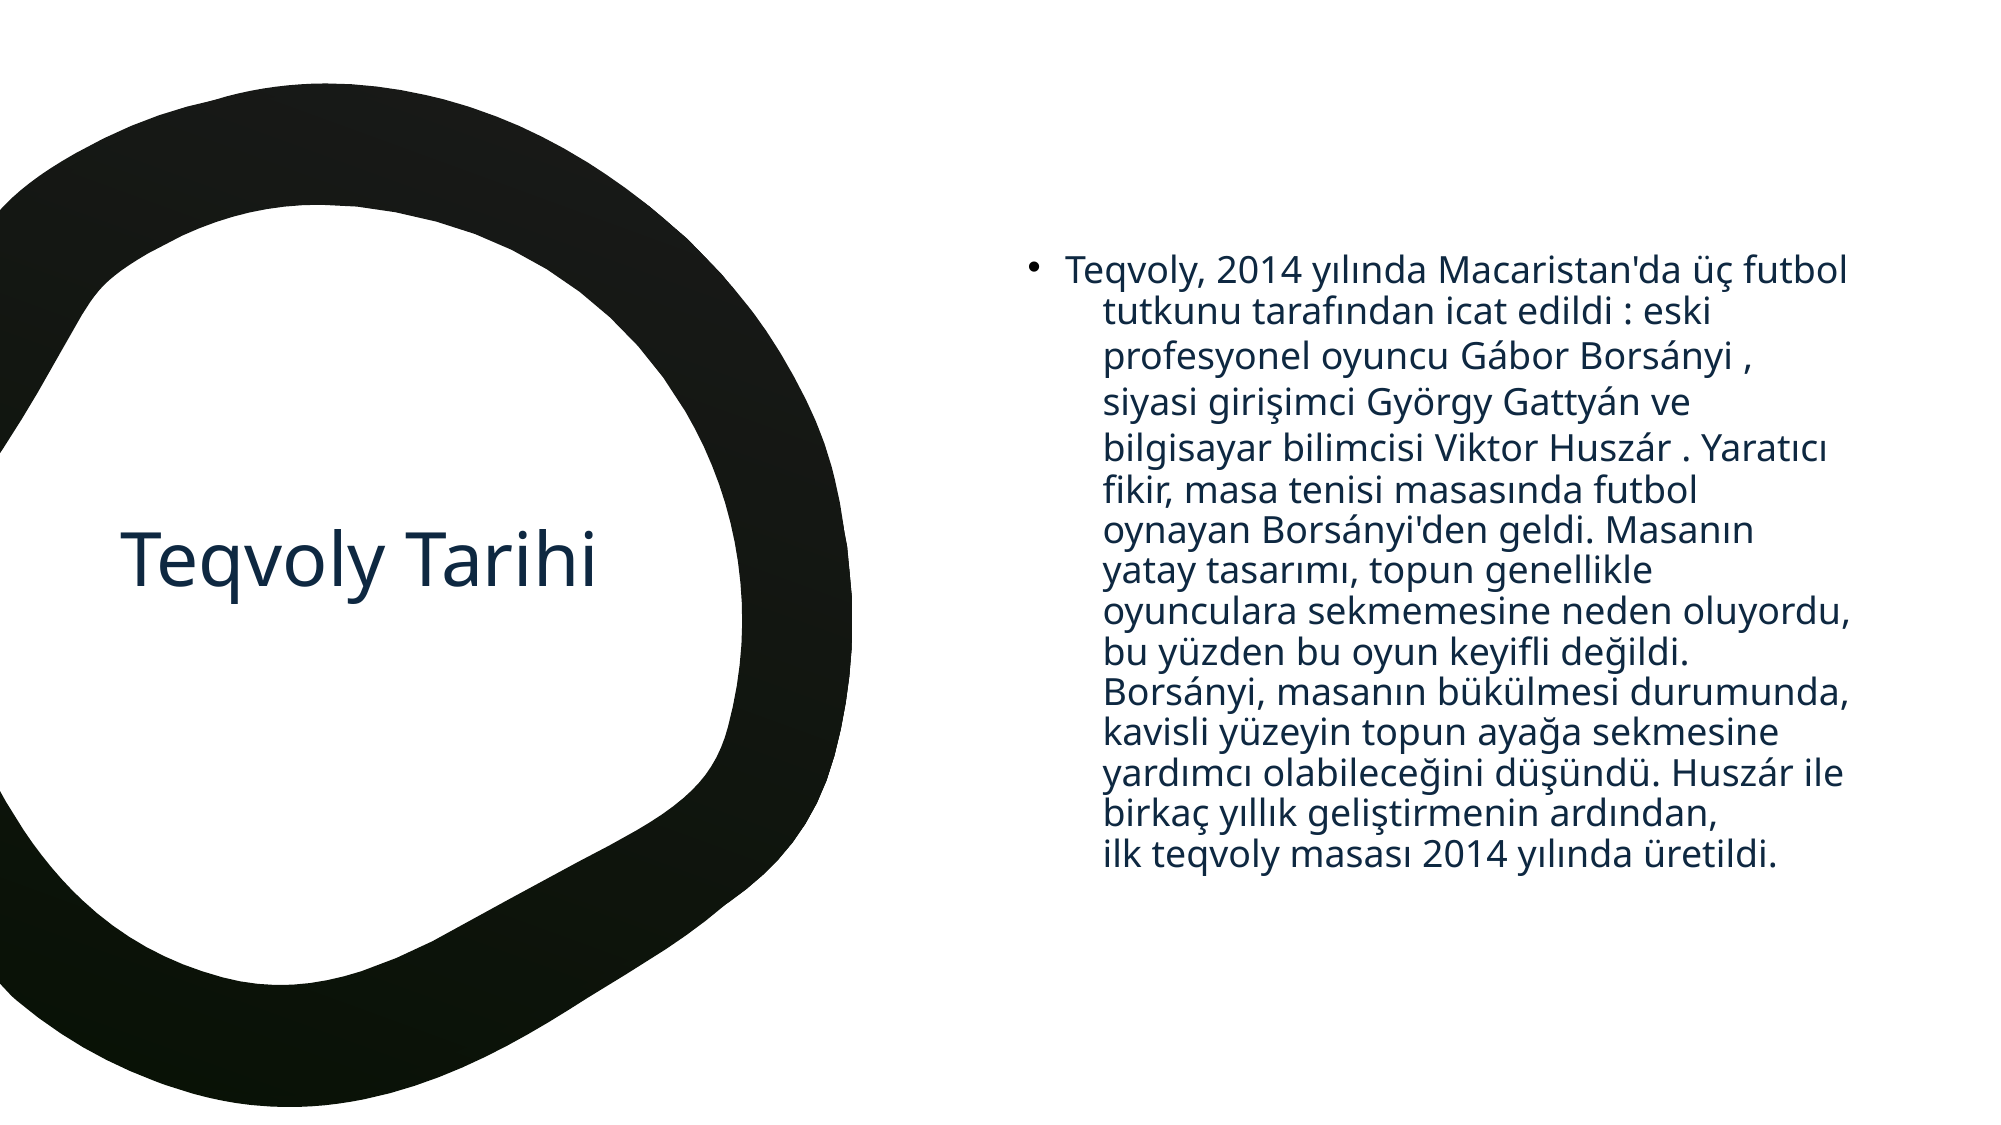

Teqvoly, 2014 yılında Macaristan'da üç futbol tutkunu tarafından icat edildi : eski profesyonel oyuncu Gábor Borsányi , siyasi girişimci György Gattyán ve bilgisayar bilimcisi Viktor Huszár . Yaratıcı fikir, masa tenisi masasında futbol oynayan Borsányi'den geldi. Masanın yatay tasarımı, topun genellikle oyunculara sekmemesine neden oluyordu, bu yüzden bu oyun keyifli değildi. Borsányi, masanın bükülmesi durumunda, kavisli yüzeyin topun ayağa sekmesine yardımcı olabileceğini düşündü. Huszár ile birkaç yıllık geliştirmenin ardından, ilk teqvoly masası 2014 yılında üretildi.
# Teqvoly Tarihi